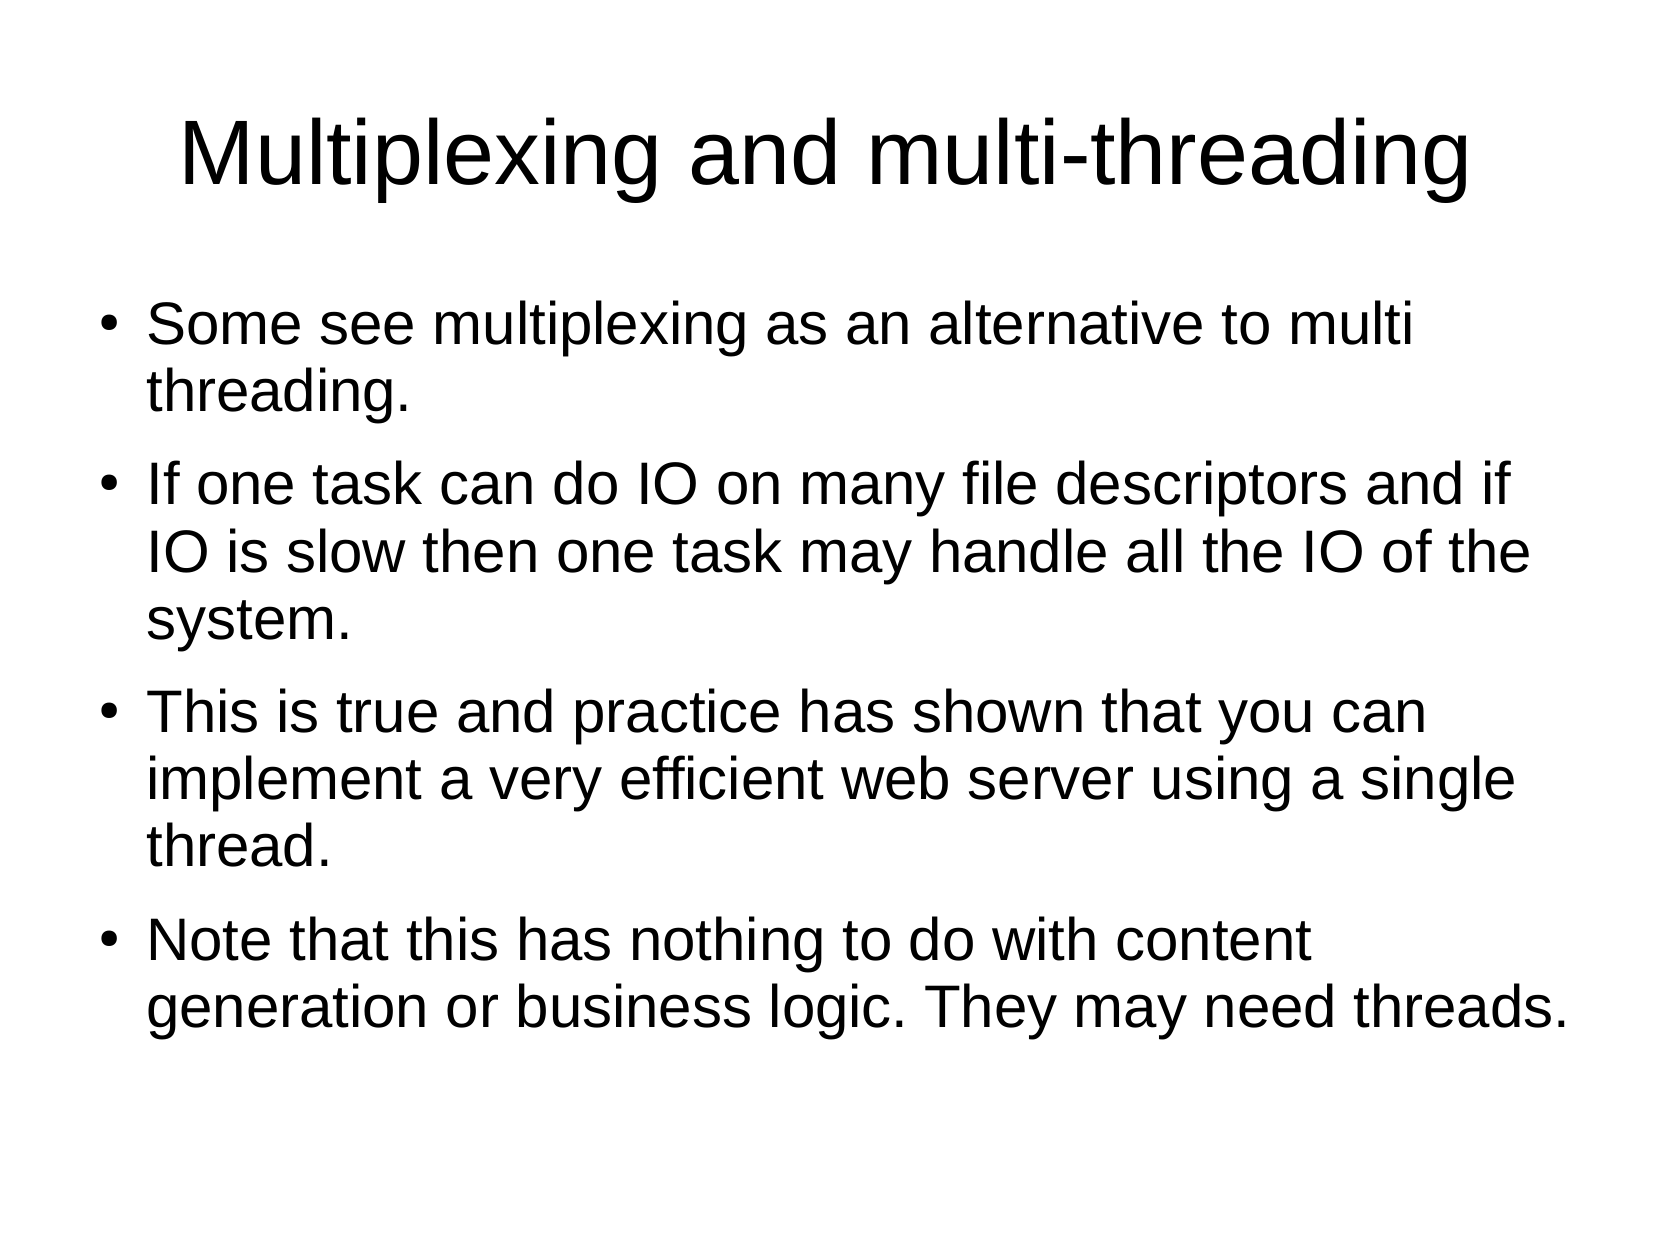

# Multiplexing and multi-threading
Some see multiplexing as an alternative to multi threading.
If one task can do IO on many file descriptors and if IO is slow then one task may handle all the IO of the system.
This is true and practice has shown that you can implement a very efficient web server using a single thread.
Note that this has nothing to do with content generation or business logic. They may need threads.